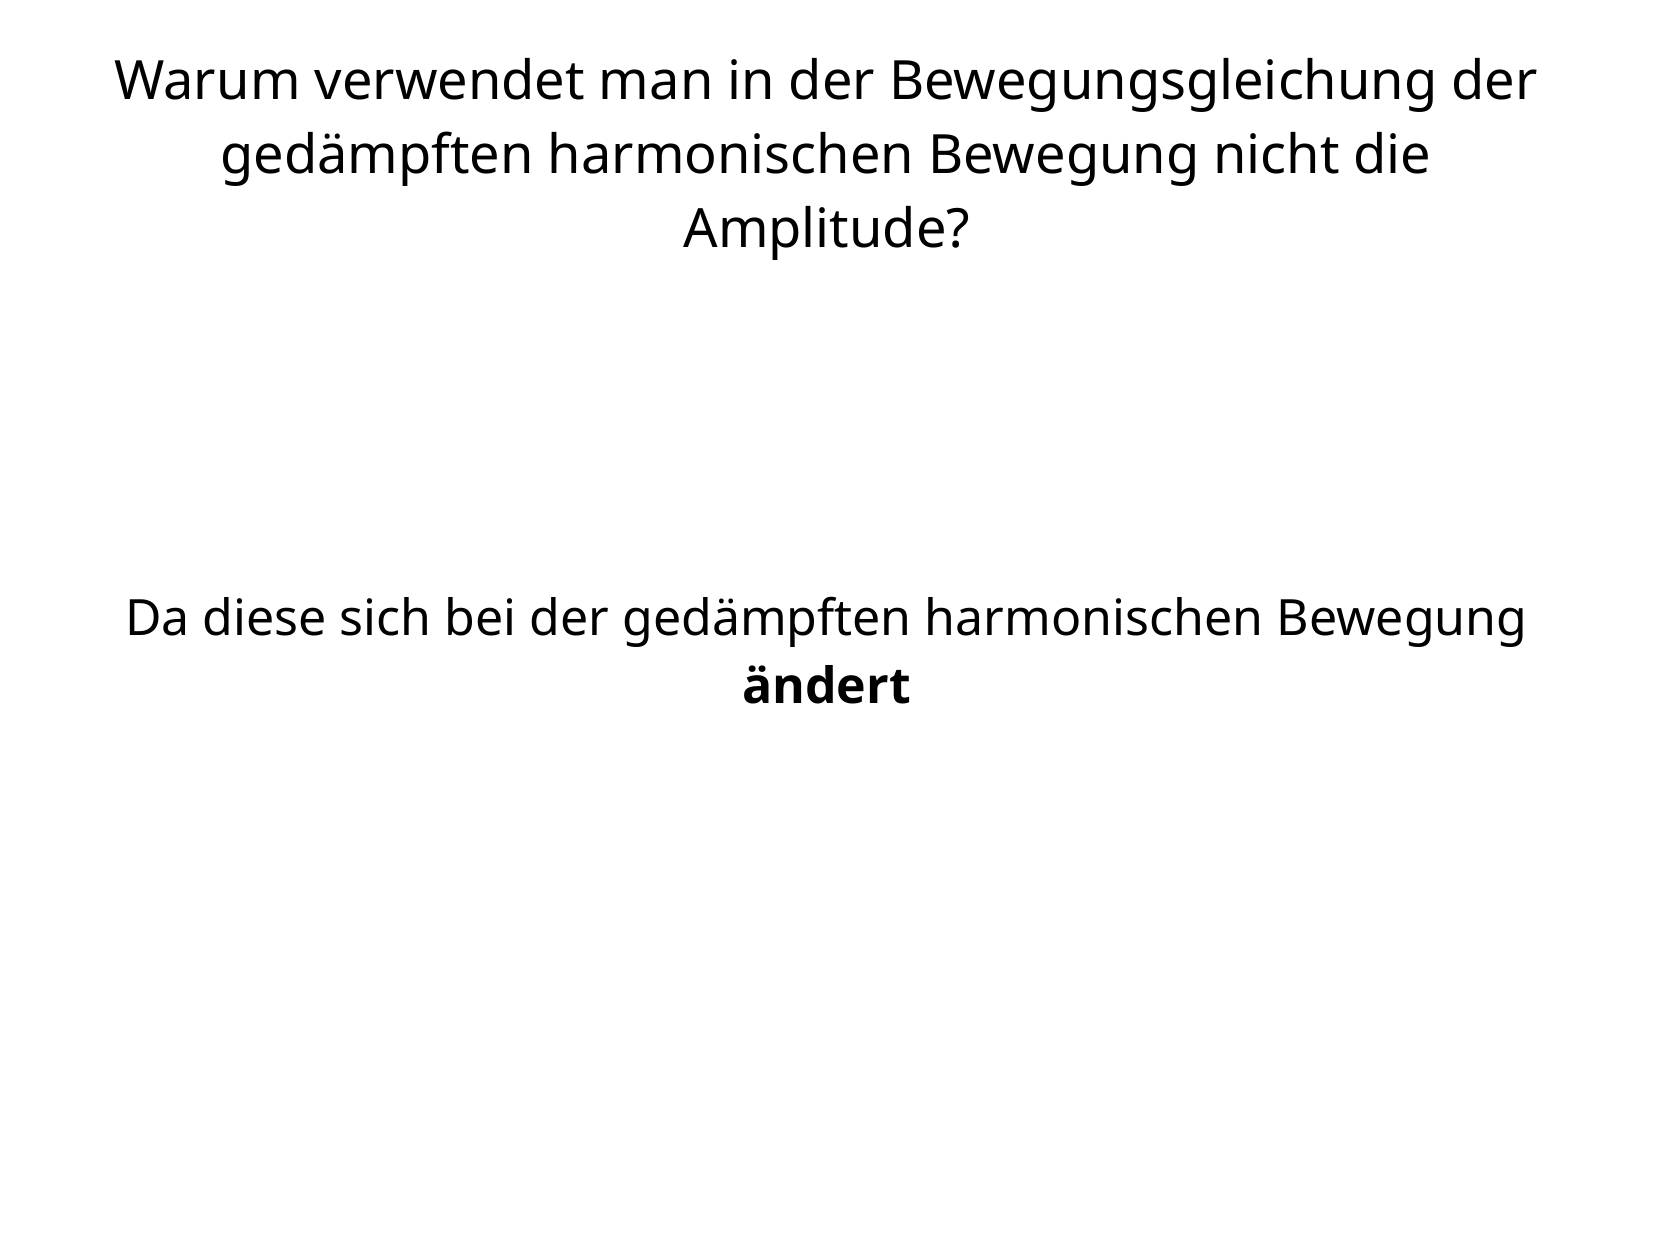

# Warum verwendet man in der Bewegungsgleichung der gedämpften harmonischen Bewegung nicht die Amplitude?
Da diese sich bei der gedämpften harmonischen Bewegung ändert